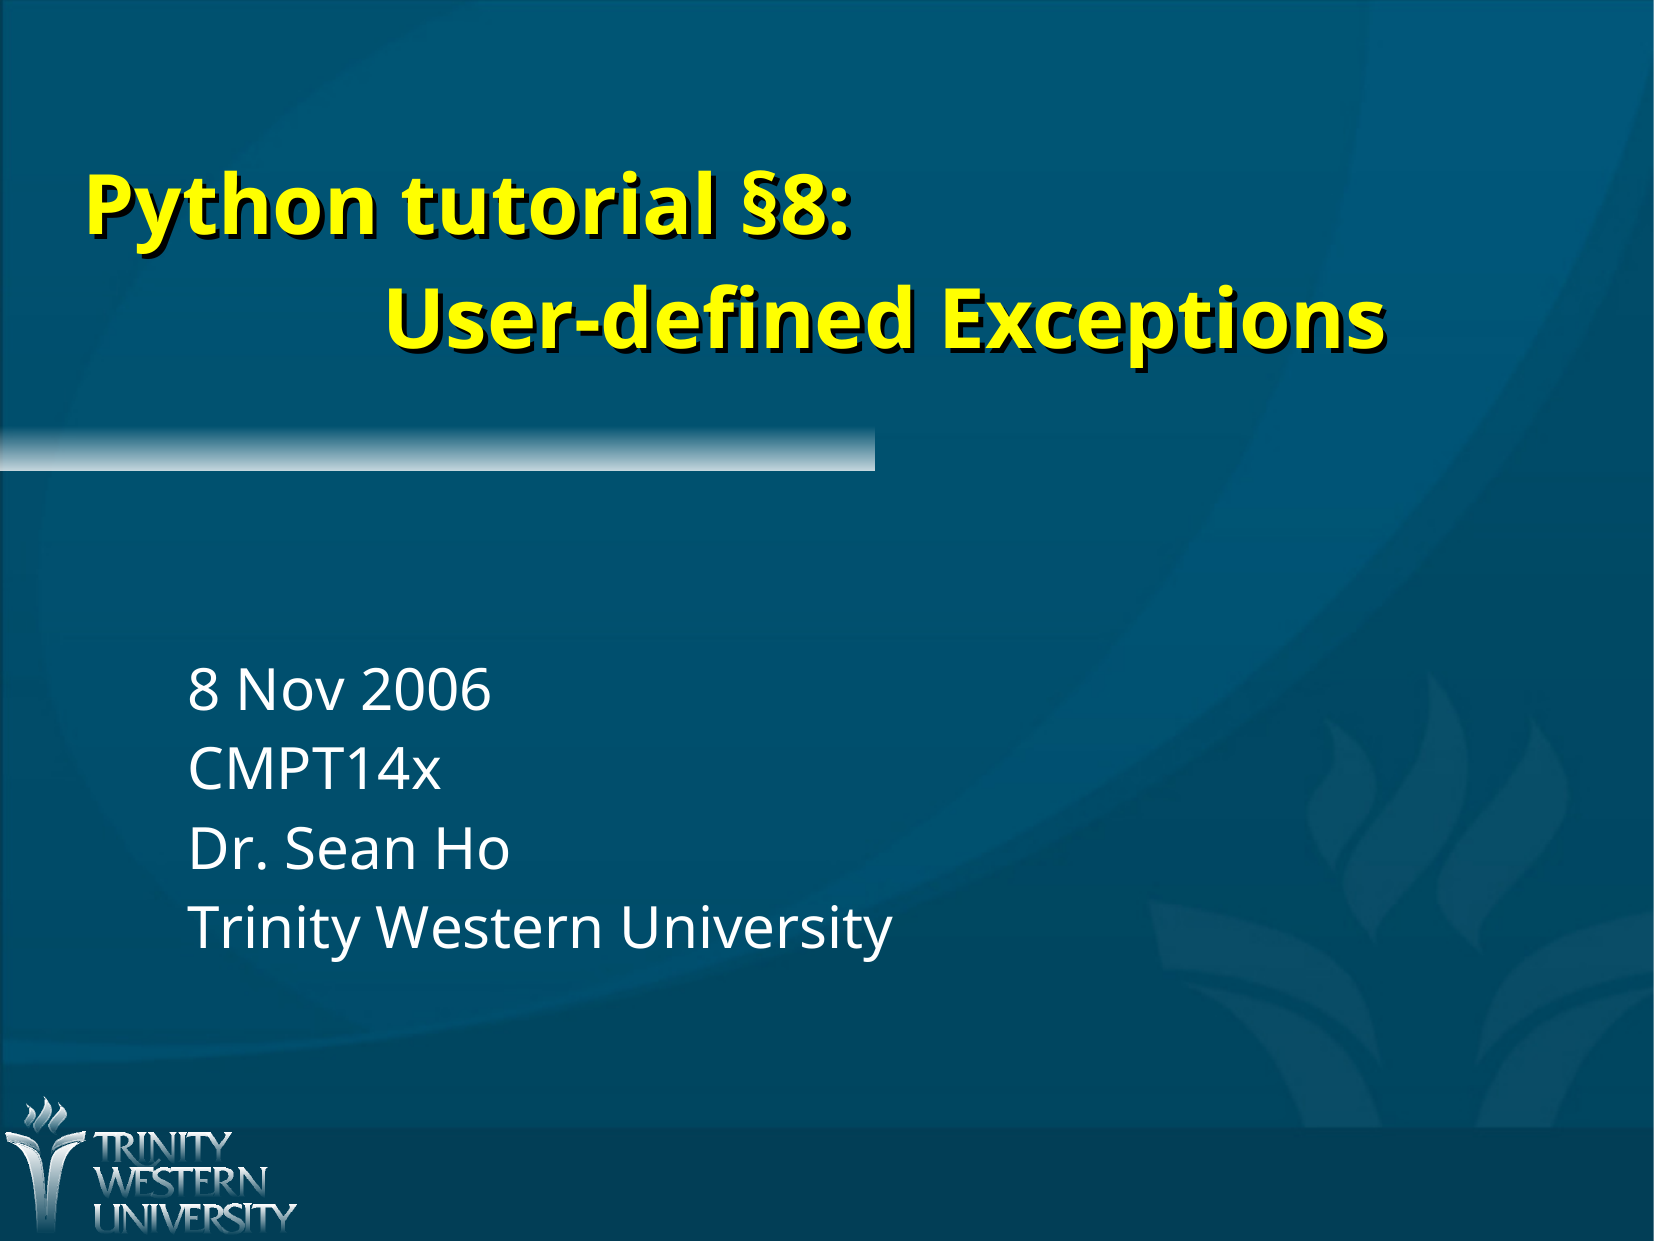

# Python tutorial §8: User-defined Exceptions
8 Nov 2006
CMPT14x
Dr. Sean Ho
Trinity Western University